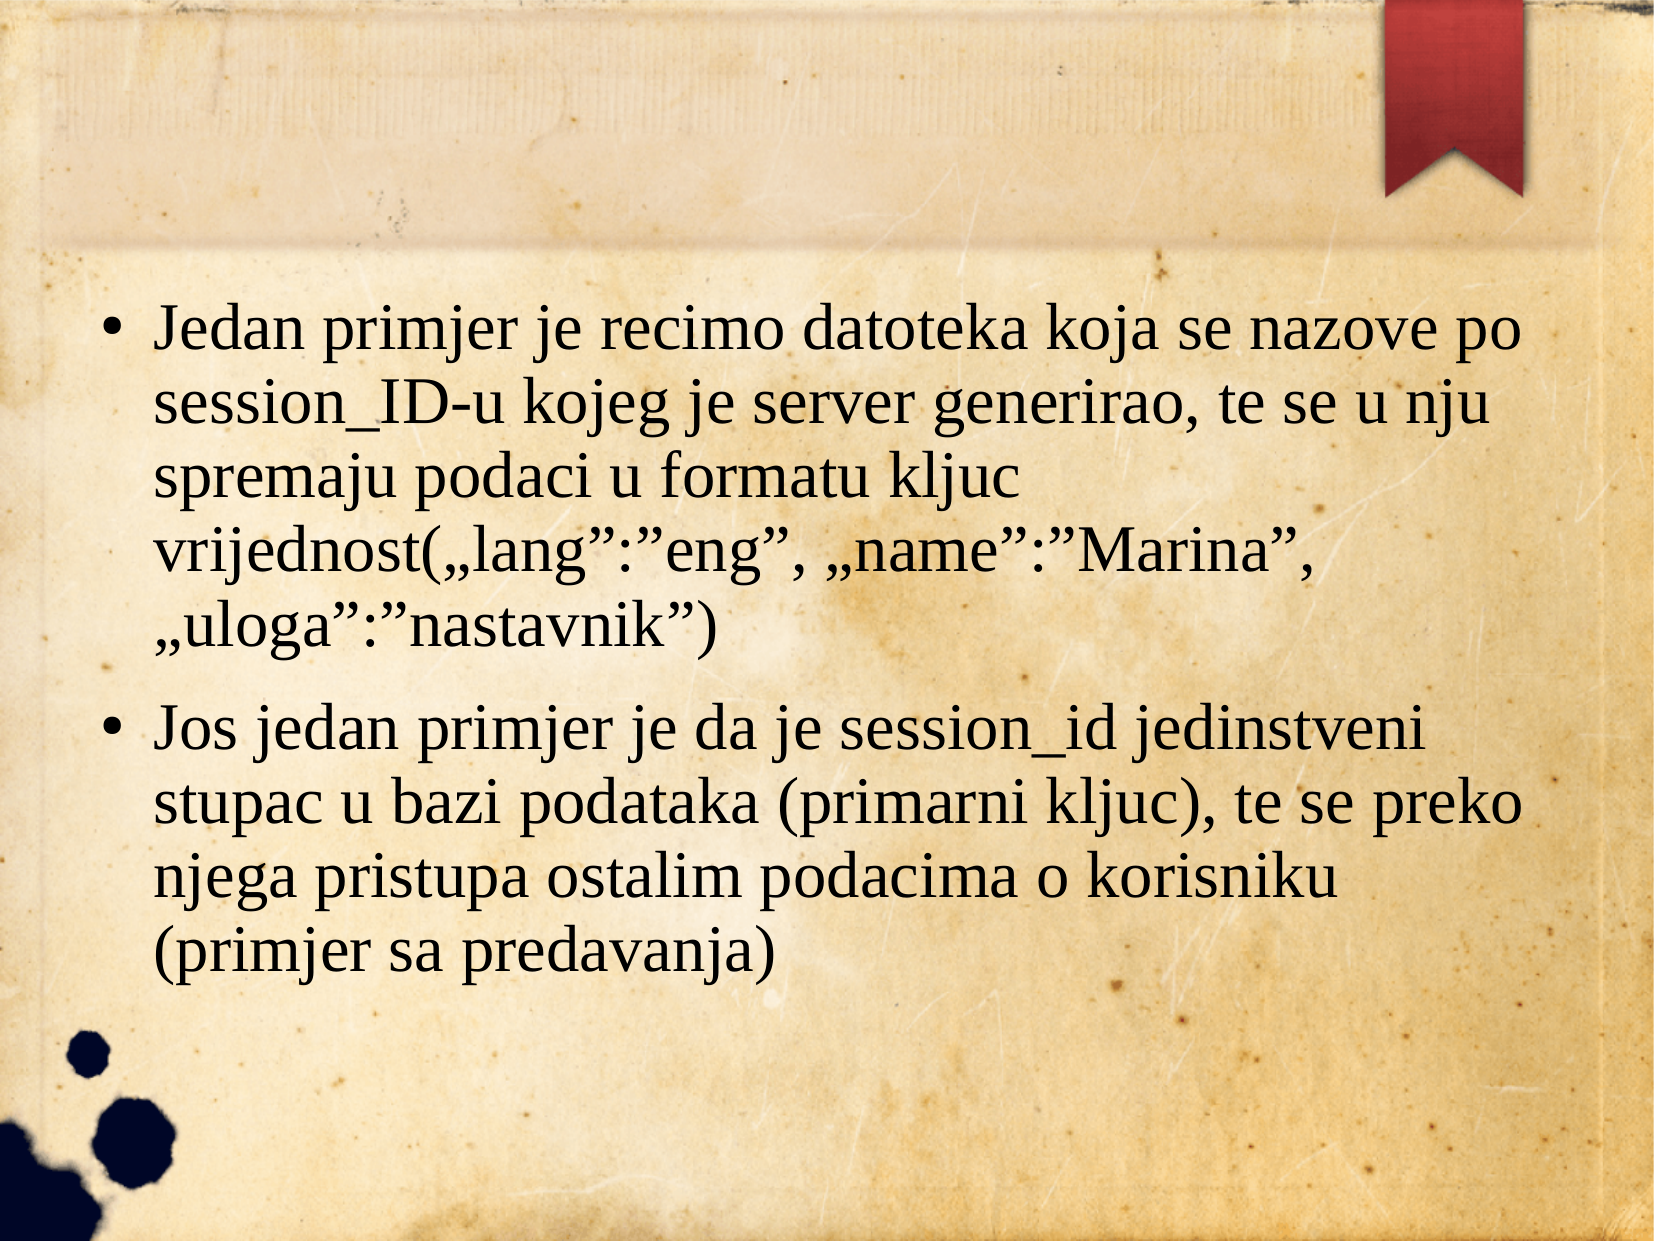

#
Jedan primjer je recimo datoteka koja se nazove po session_ID-u kojeg je server generirao, te se u nju spremaju podaci u formatu kljuc vrijednost(„lang”:”eng”, „name”:”Marina”, „uloga”:”nastavnik”)
Jos jedan primjer je da je session_id jedinstveni stupac u bazi podataka (primarni kljuc), te se preko njega pristupa ostalim podacima o korisniku (primjer sa predavanja)